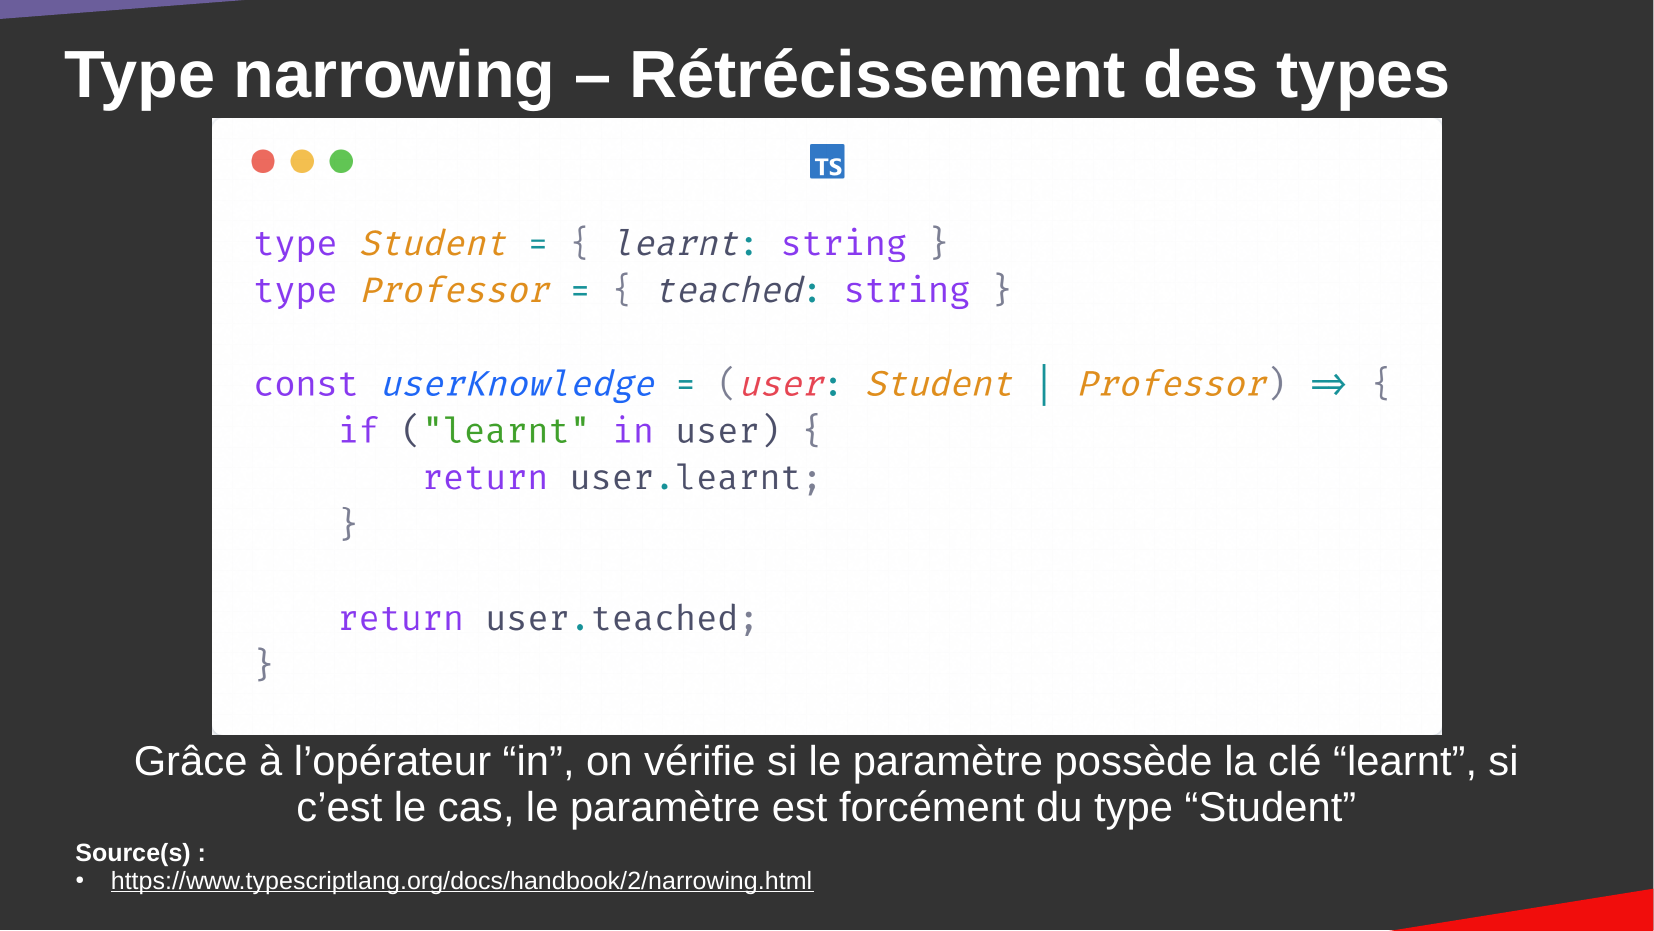

# Type narrowing – Rétrécissement des types
Grâce à l’opérateur “in”, on vérifie si le paramètre possède la clé “learnt”, si c’est le cas, le paramètre est forcément du type “Student”
Source(s) :
https://www.typescriptlang.org/docs/handbook/2/narrowing.html